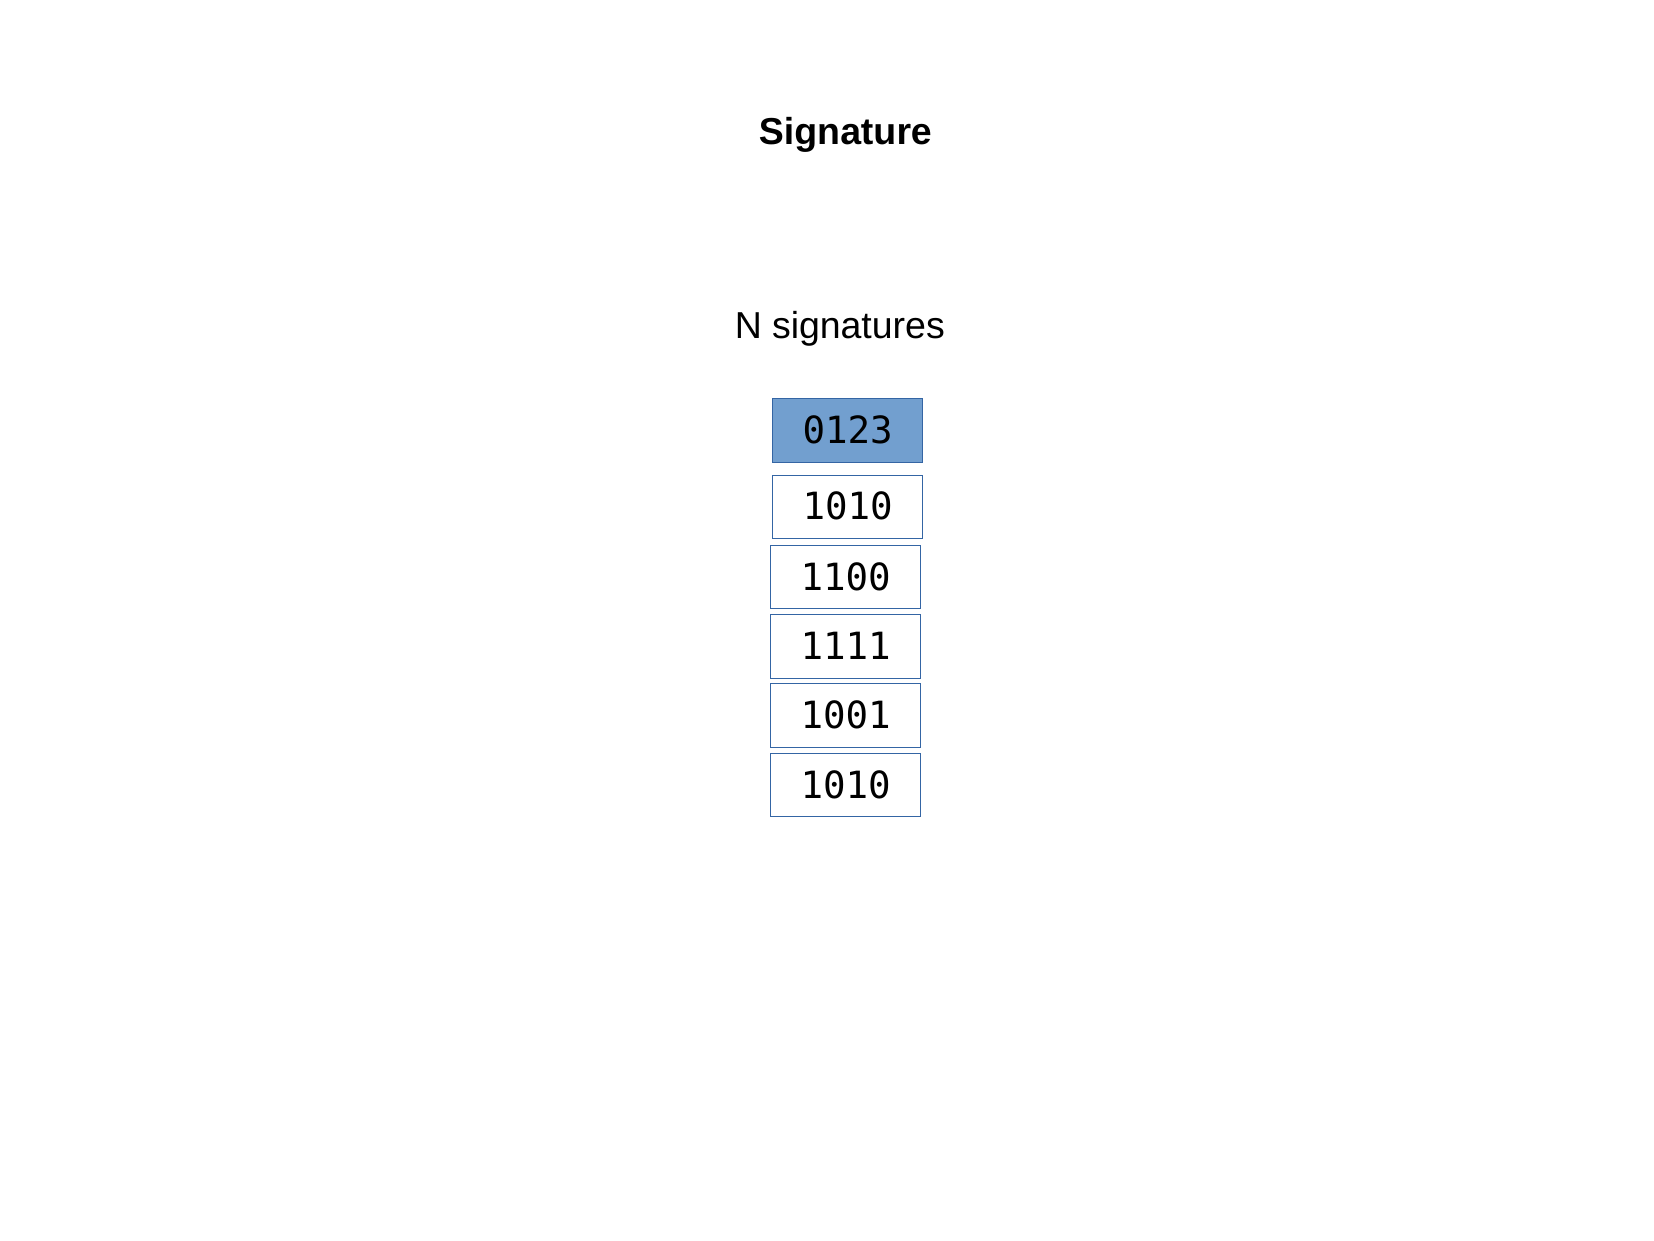

Signature
N signatures
0123
1010
1100
1111
1001
1010